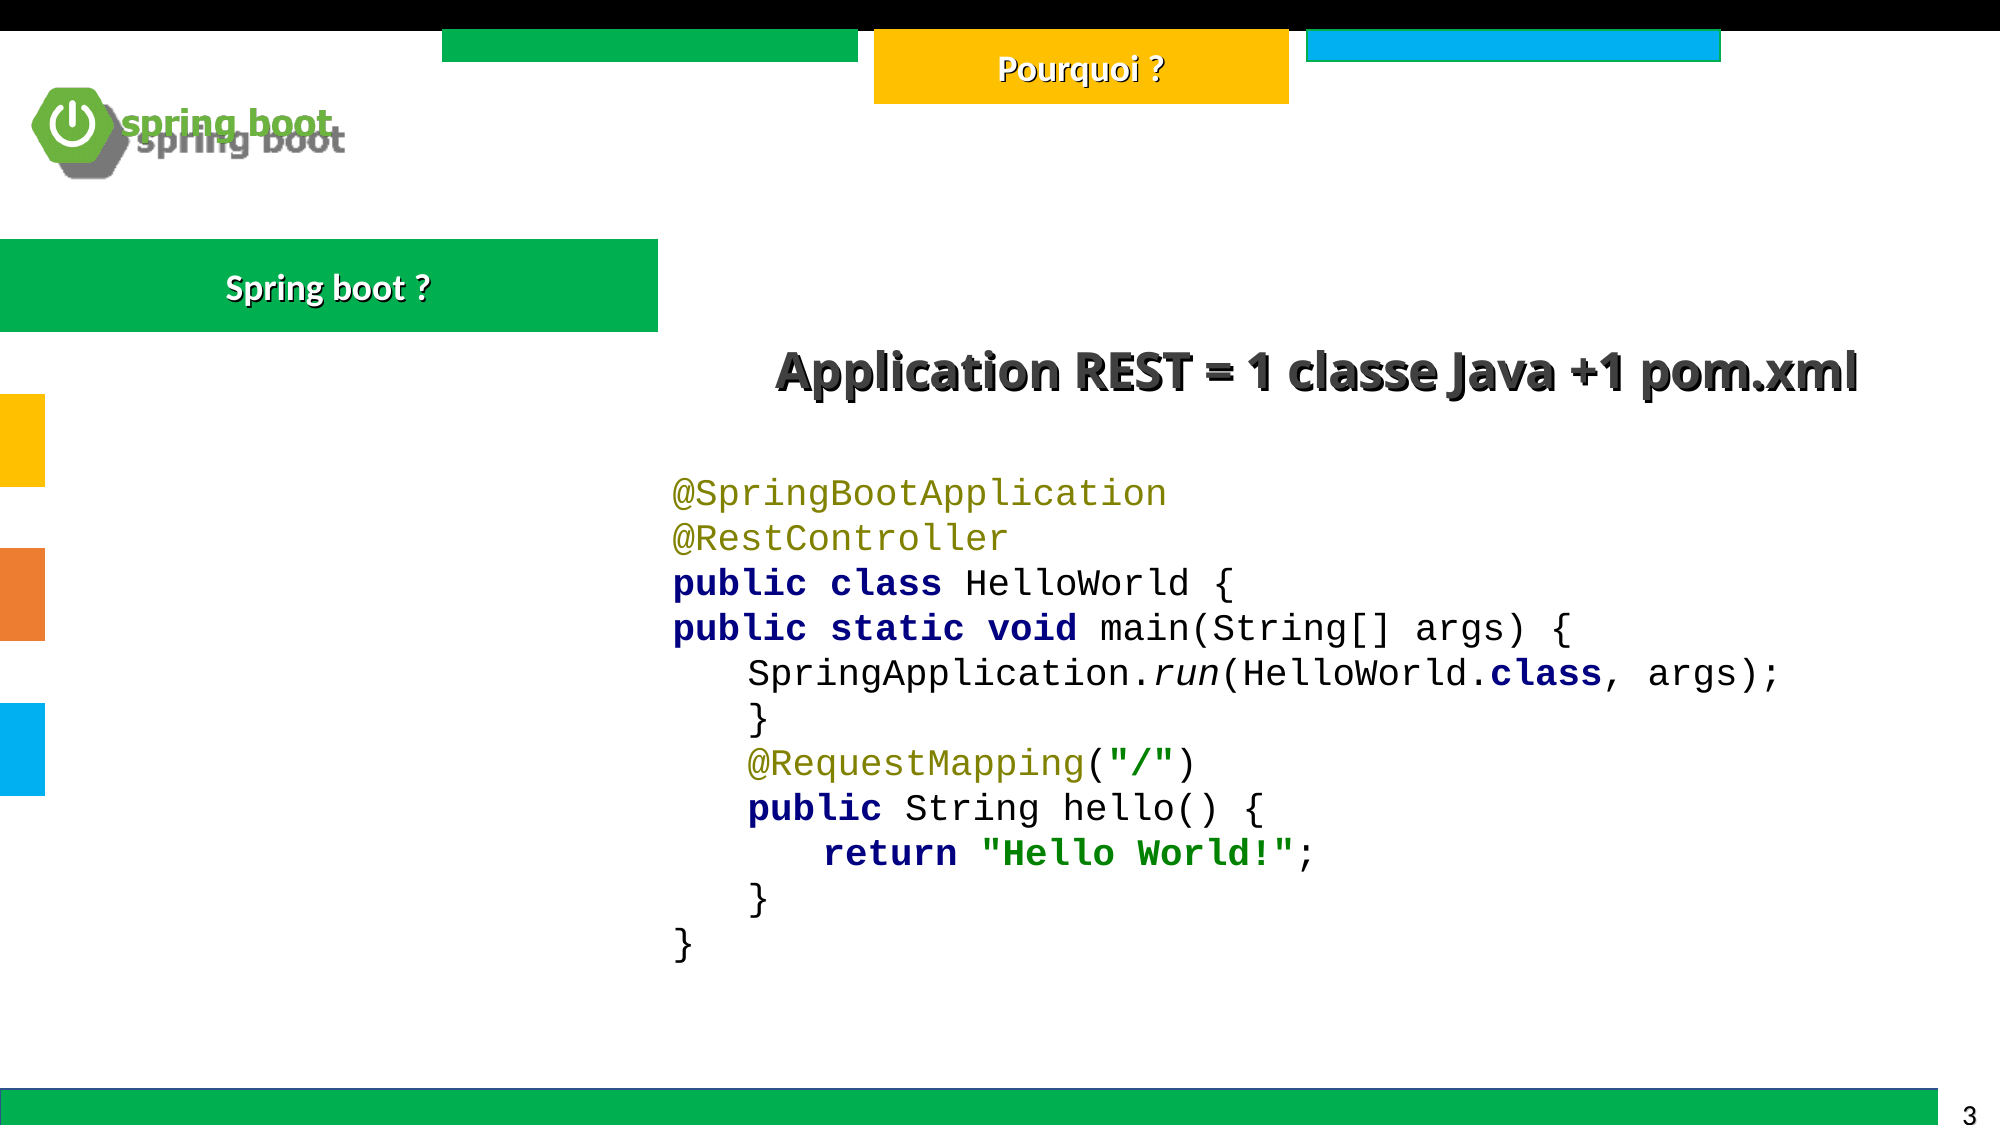

Pourquoi ?
Spring boot ?
Application REST = 1 classe Java +1 pom.xml
@SpringBootApplication
@RestController
public class HelloWorld {
public static void main(String[] args) {
	SpringApplication.run(HelloWorld.class, args);
	}
	@RequestMapping("/")
	public String hello() {
		return "Hello World!";
	}
}
3